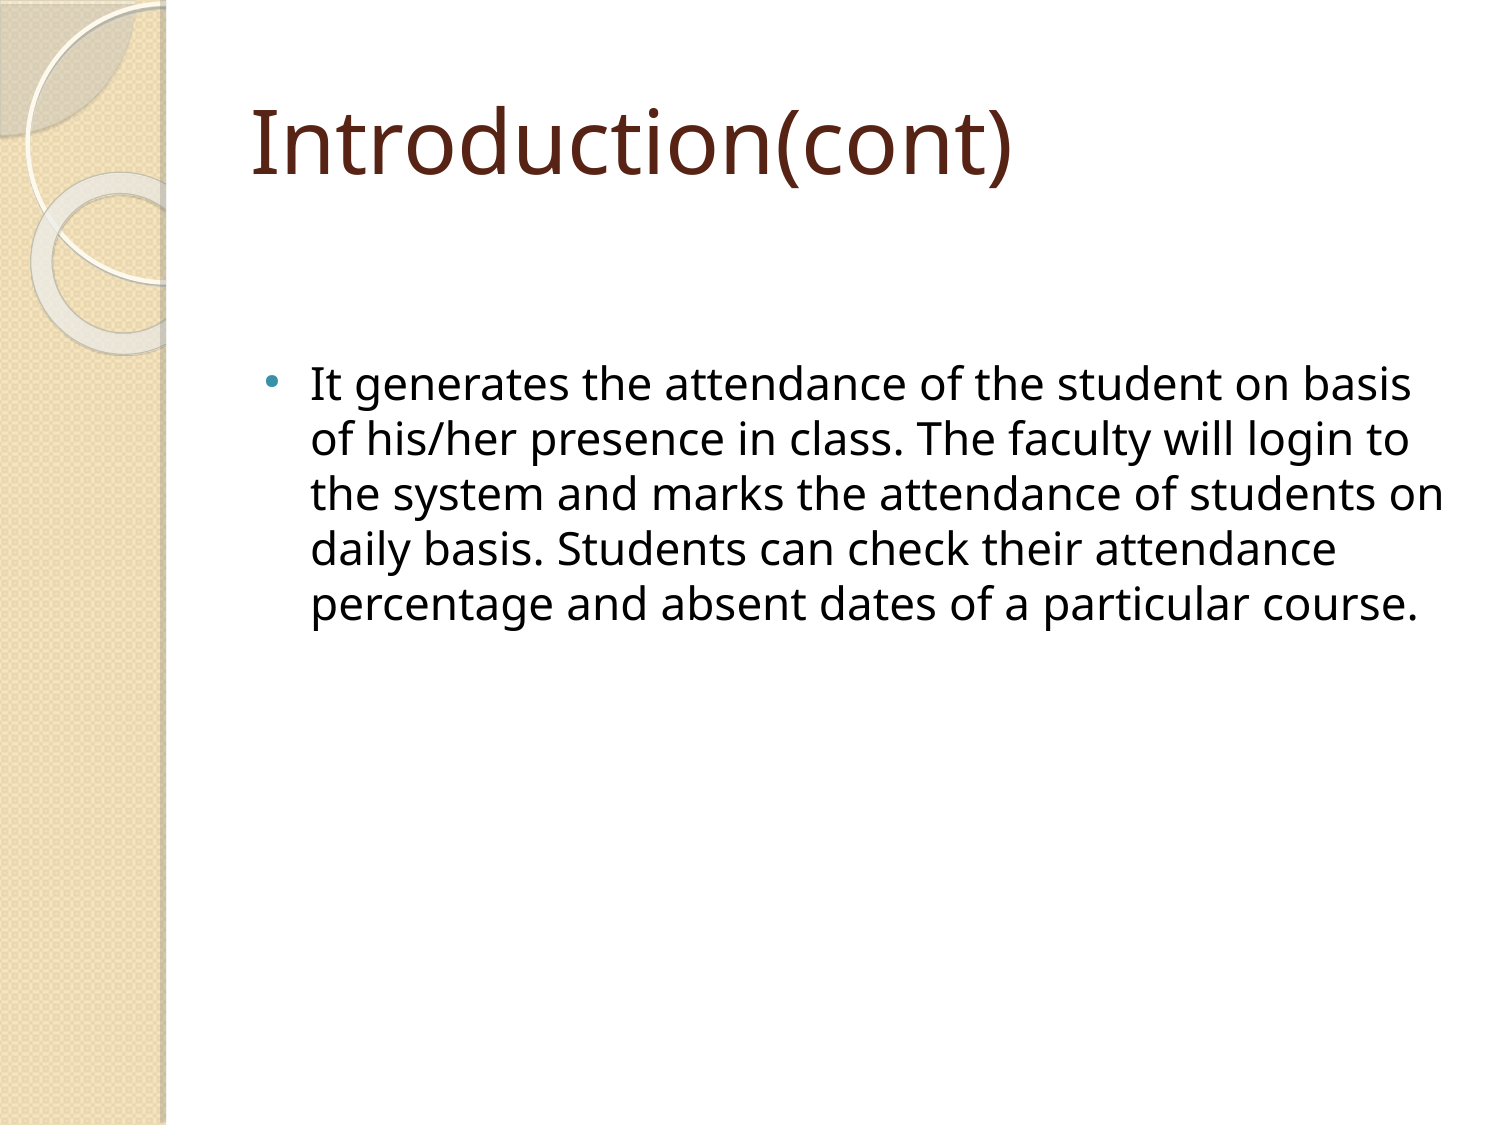

Introduction(cont)
It generates the attendance of the student on basis of his/her presence in class. The faculty will login to the system and marks the attendance of students on daily basis. Students can check their attendance percentage and absent dates of a particular course.